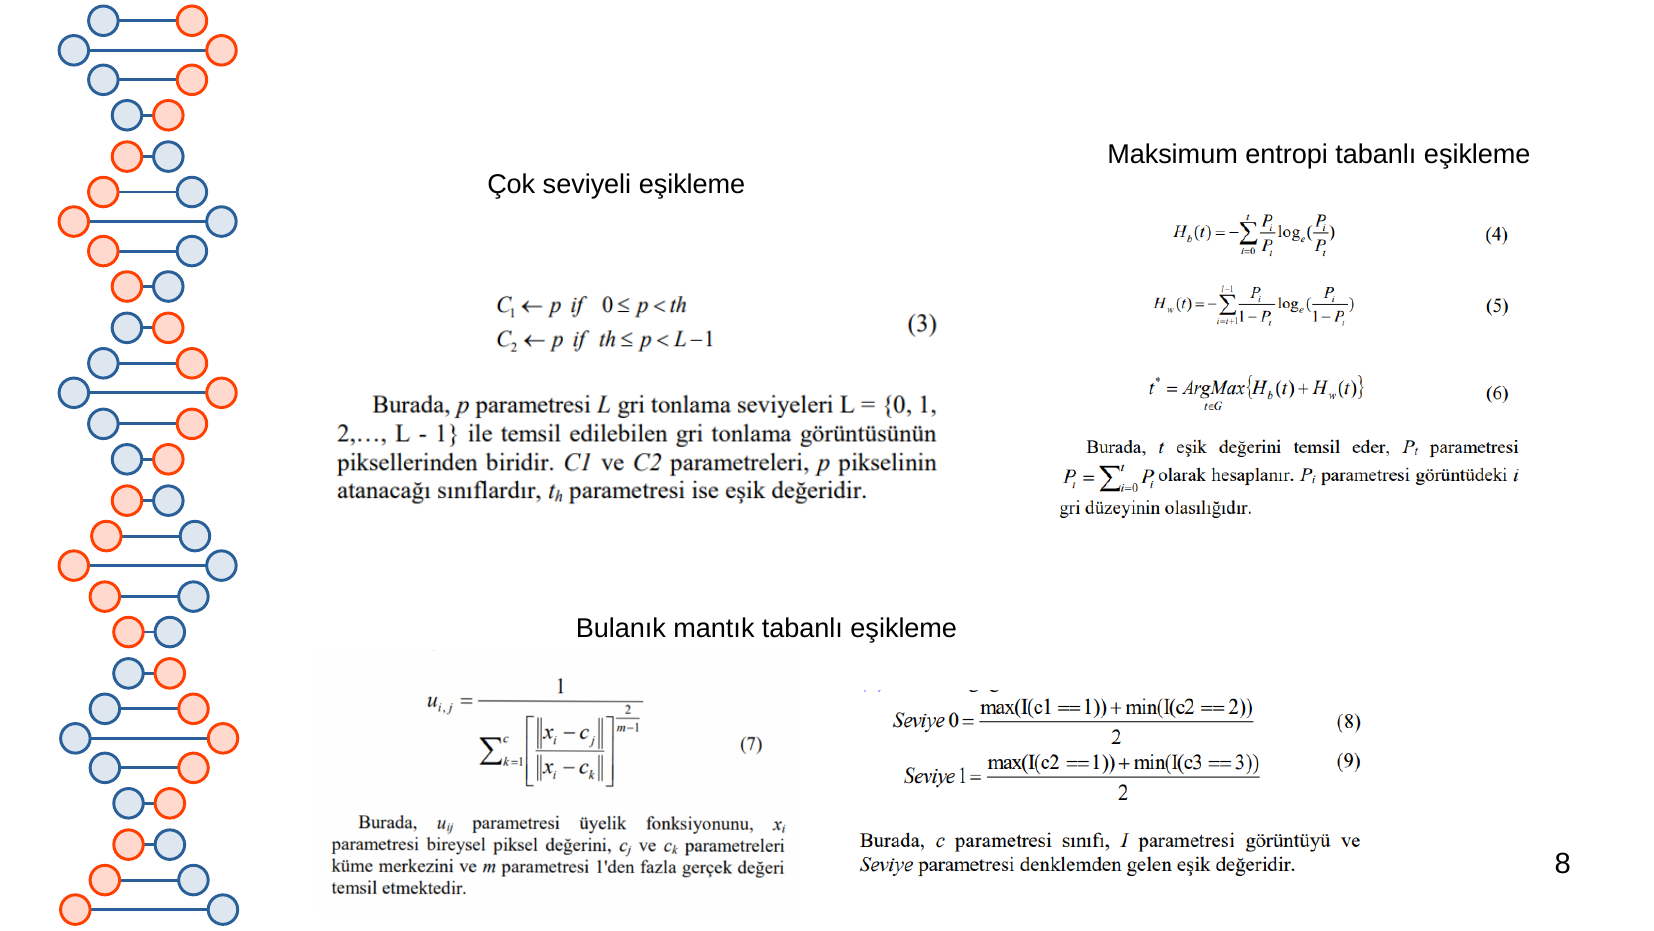

Maksimum entropi tabanlı eşikleme
Çok seviyeli eşikleme
Bulanık mantık tabanlı eşikleme
8